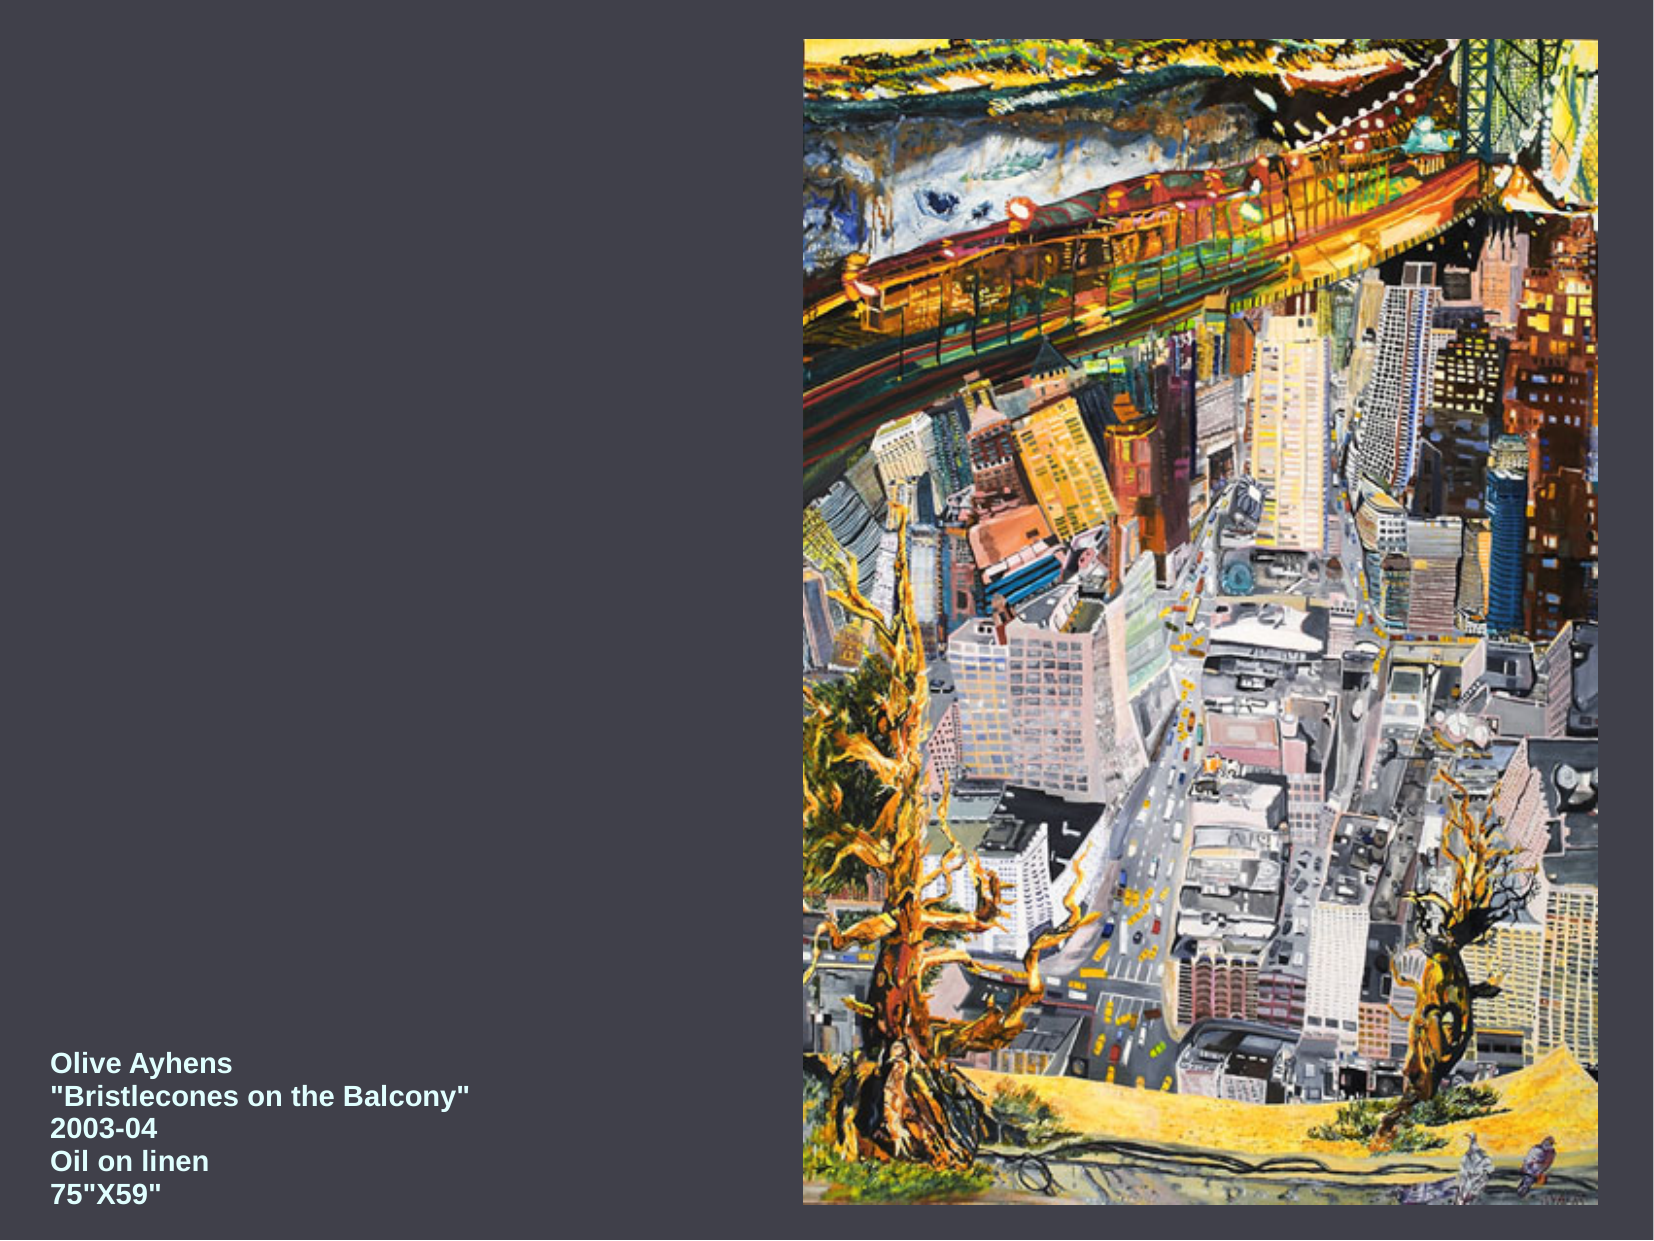

#
Olive Ayhens
"Bristlecones on the Balcony"
2003-04
Oil on linen
75"X59"